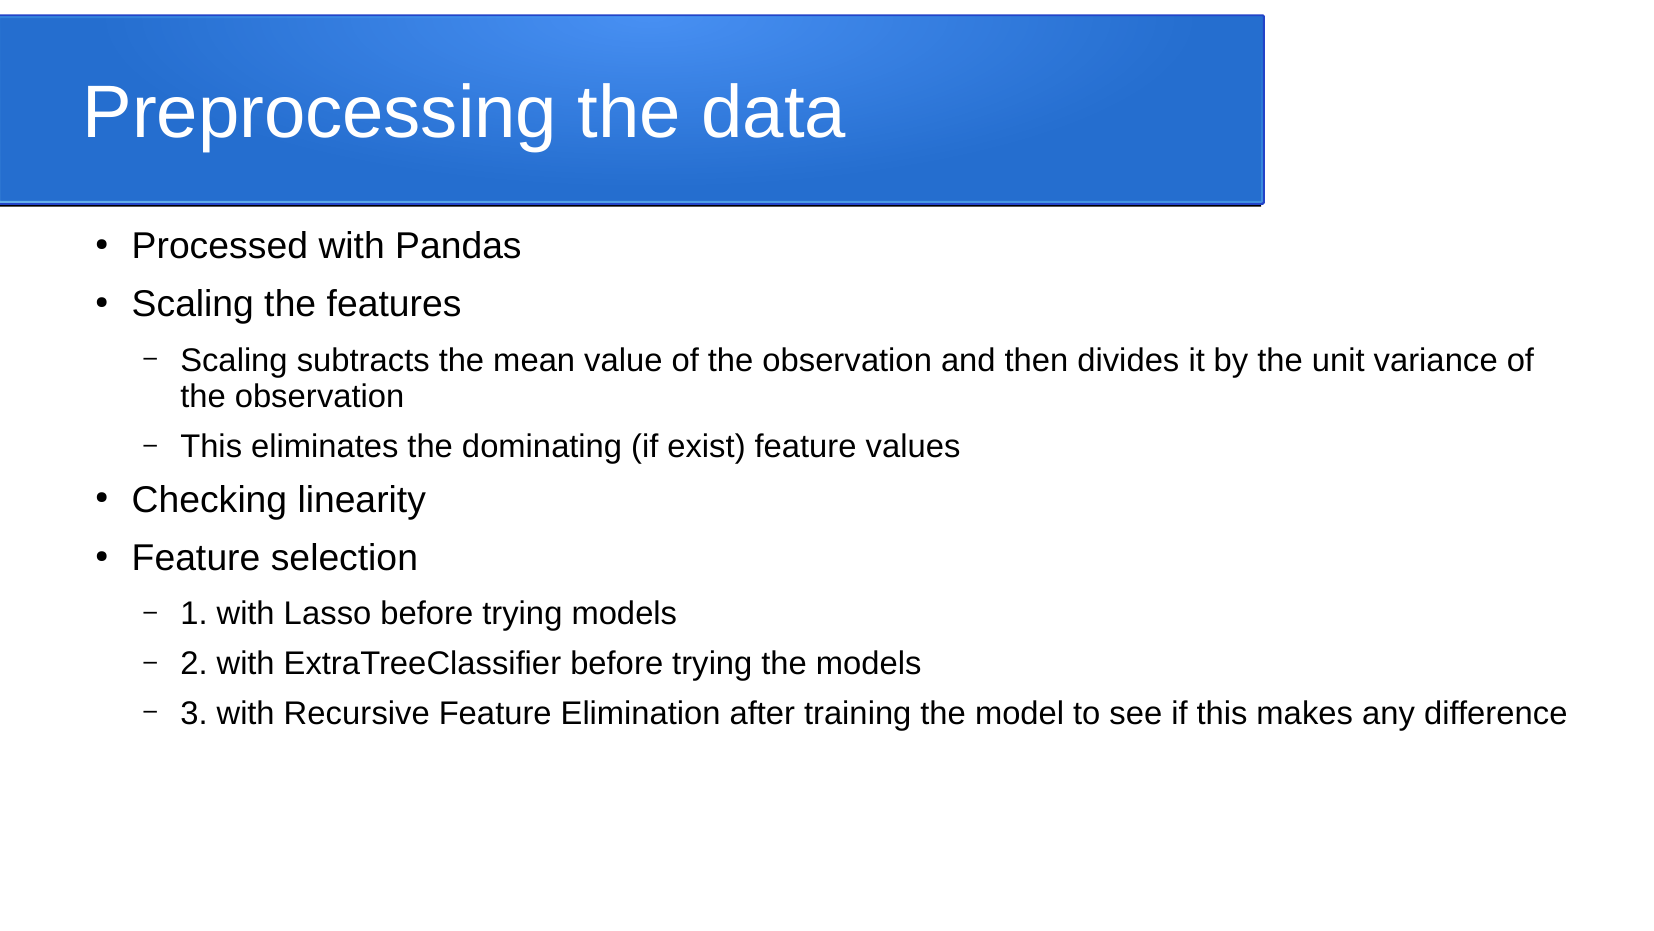

# Preprocessing the data
Processed with Pandas
Scaling the features
Scaling subtracts the mean value of the observation and then divides it by the unit variance of the observation
This eliminates the dominating (if exist) feature values
Checking linearity
Feature selection
1. with Lasso before trying models
2. with ExtraTreeClassifier before trying the models
3. with Recursive Feature Elimination after training the model to see if this makes any difference